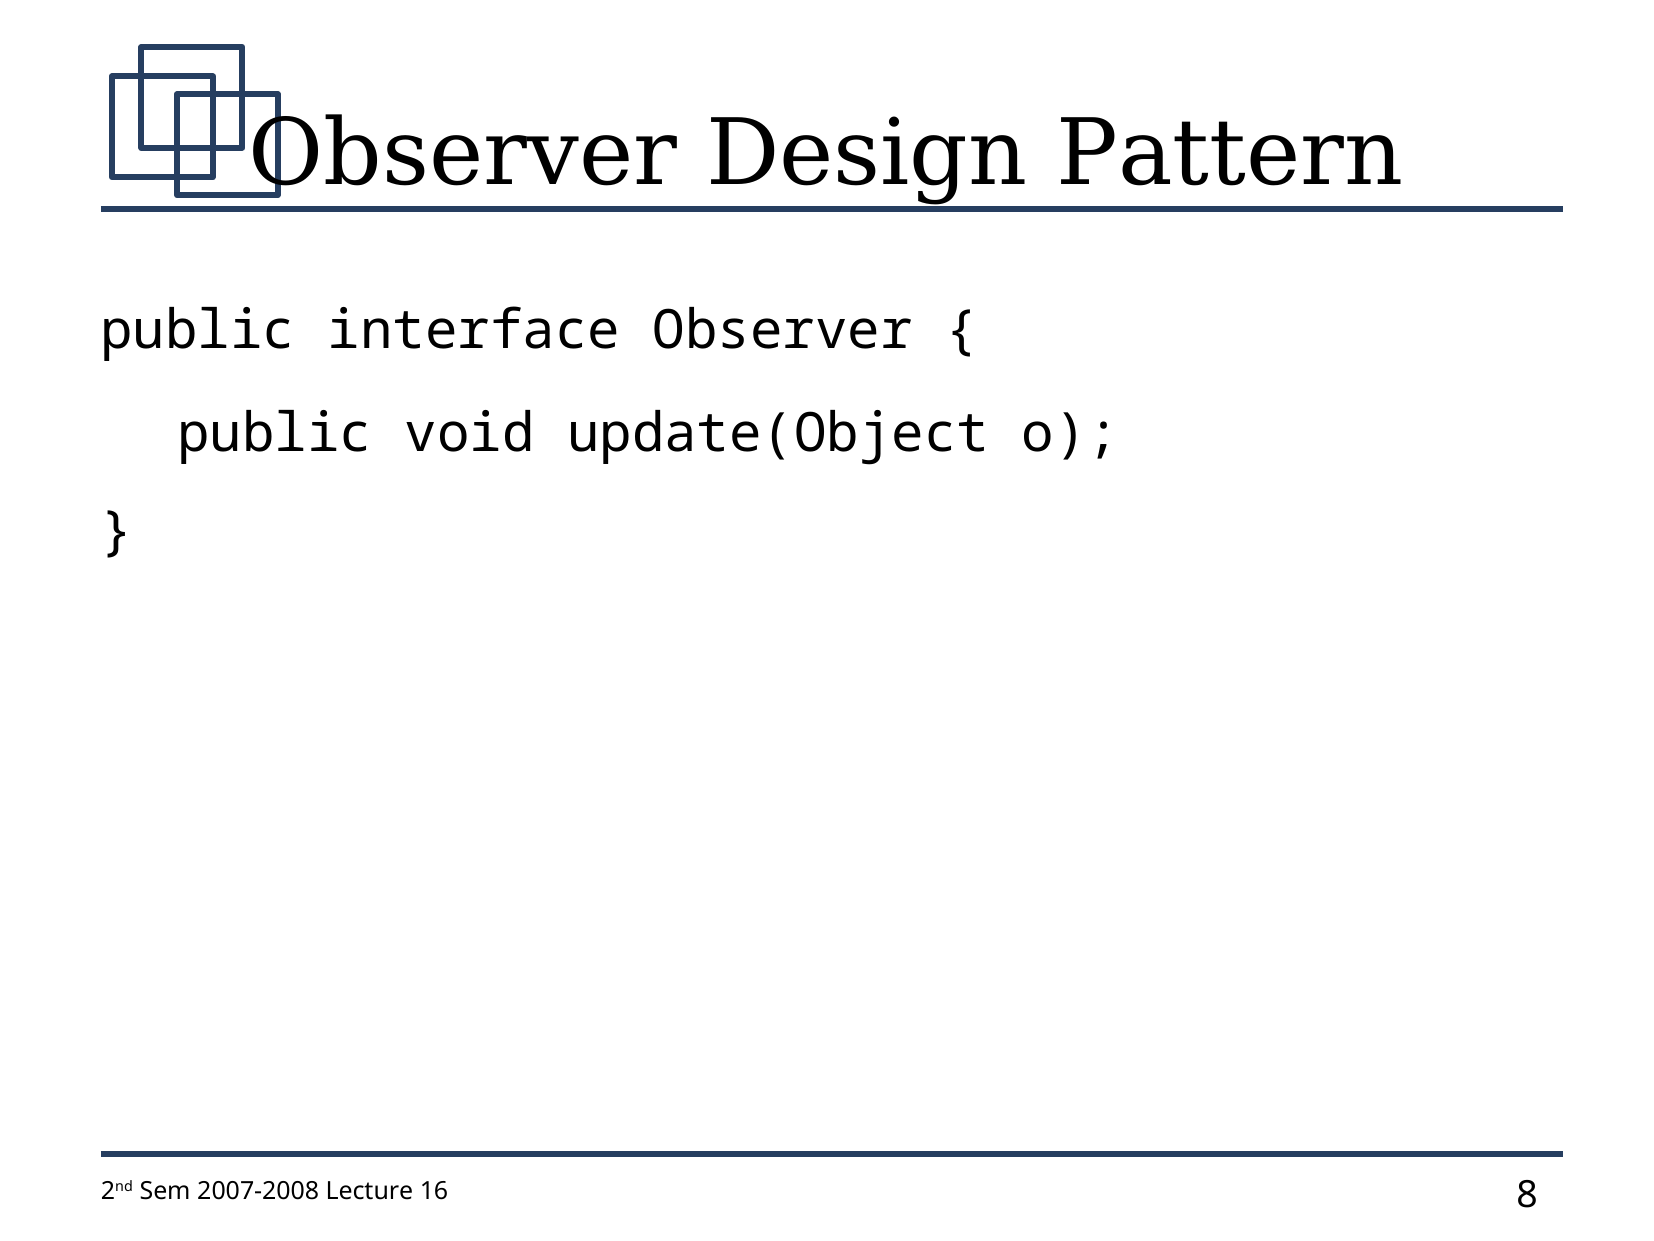

# Observer Design Pattern
public interface Observer {
public void update(Object o);
}